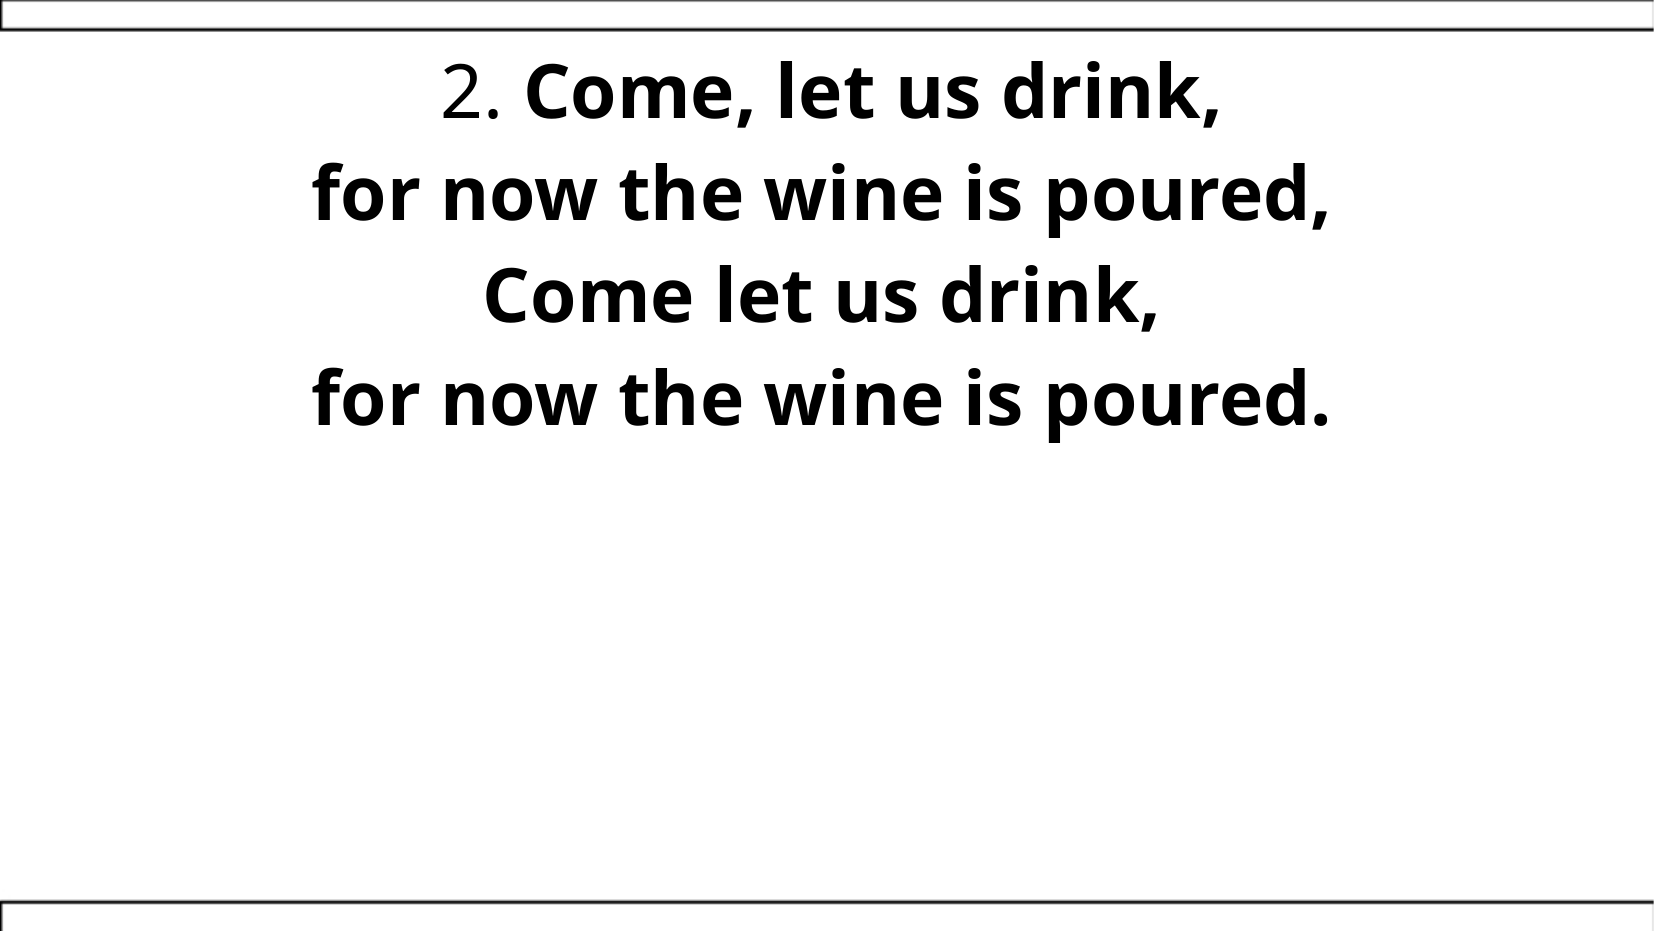

2. Come, let us drink,
for now the wine is poured,
Come let us drink,
for now the wine is poured.